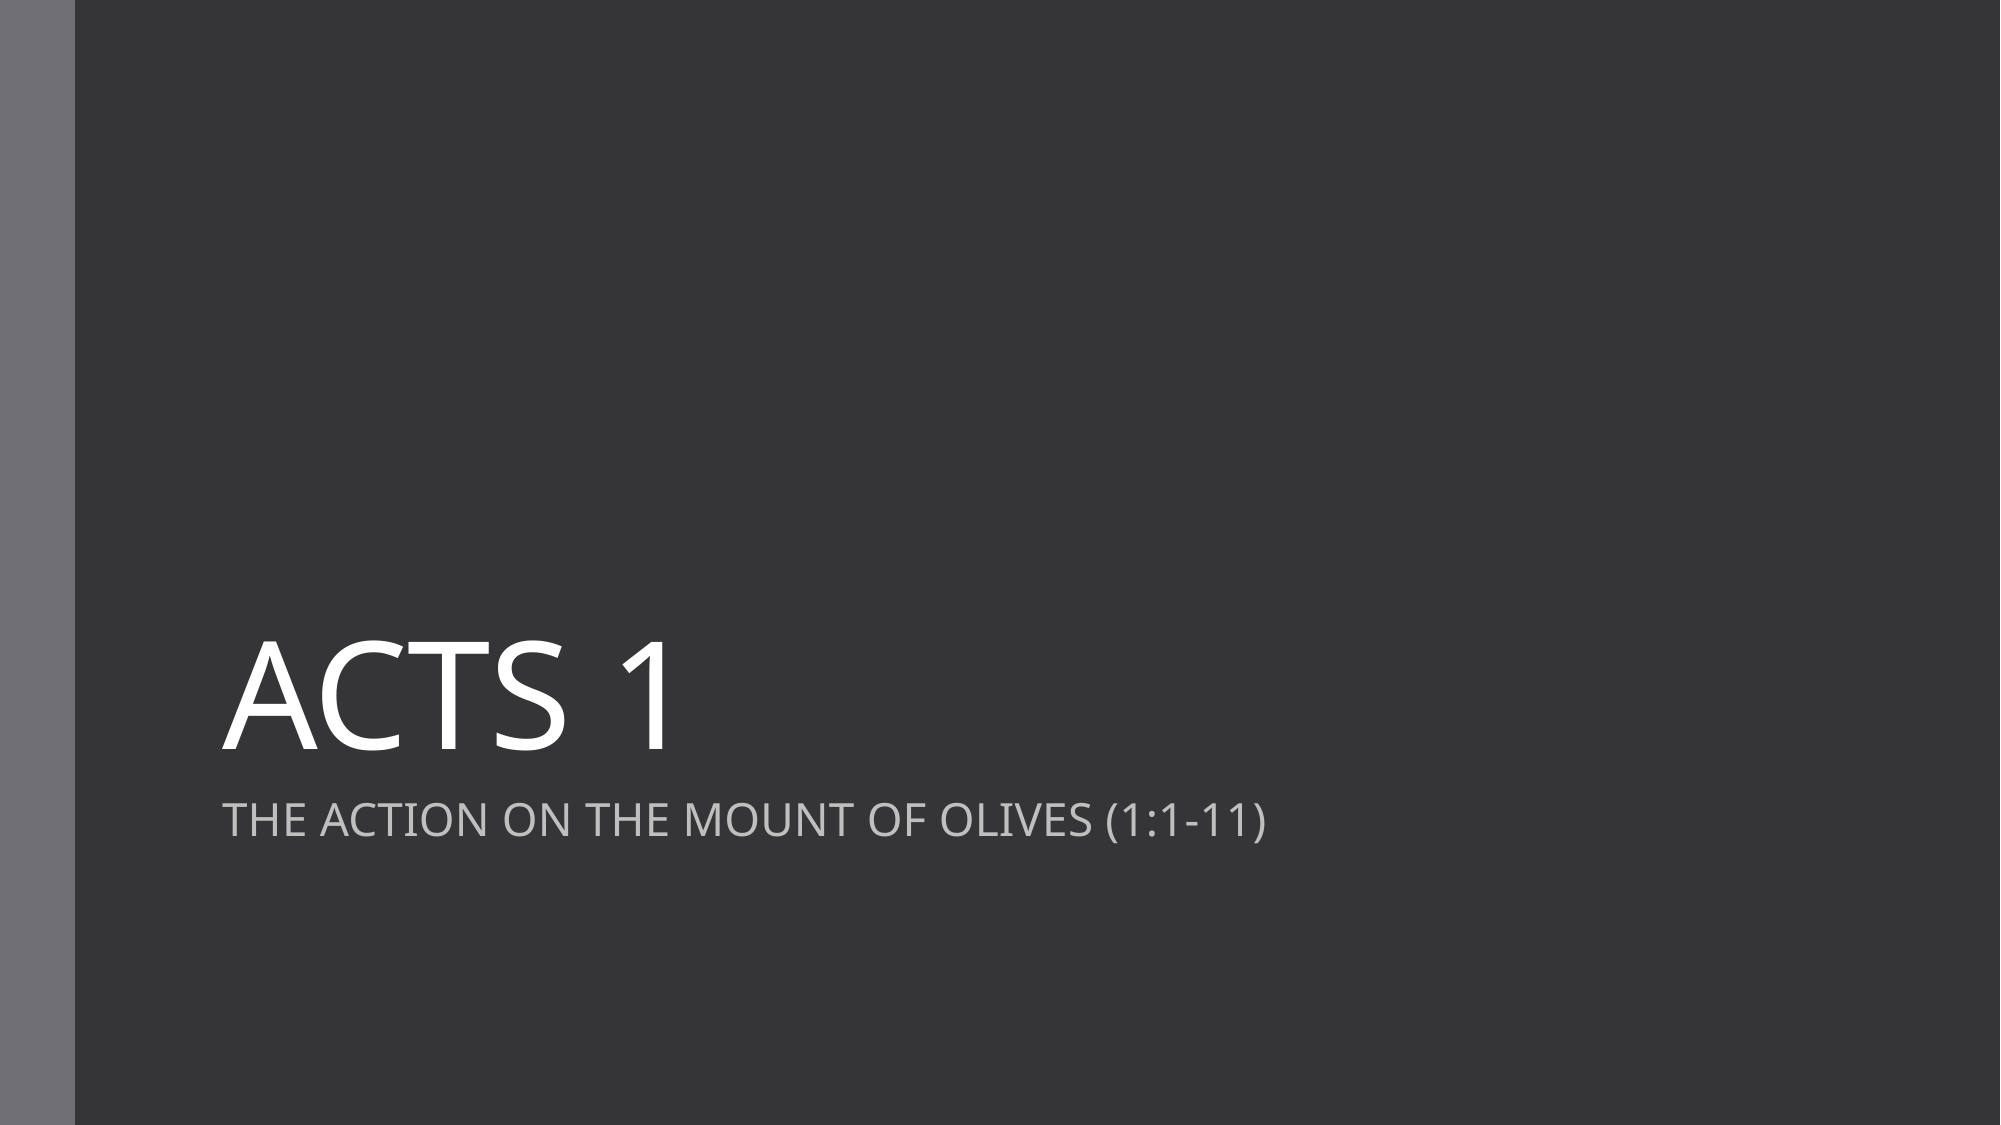

# ACTS 1
THE ACTION ON THE MOUNT OF OLIVES (1:1-11)